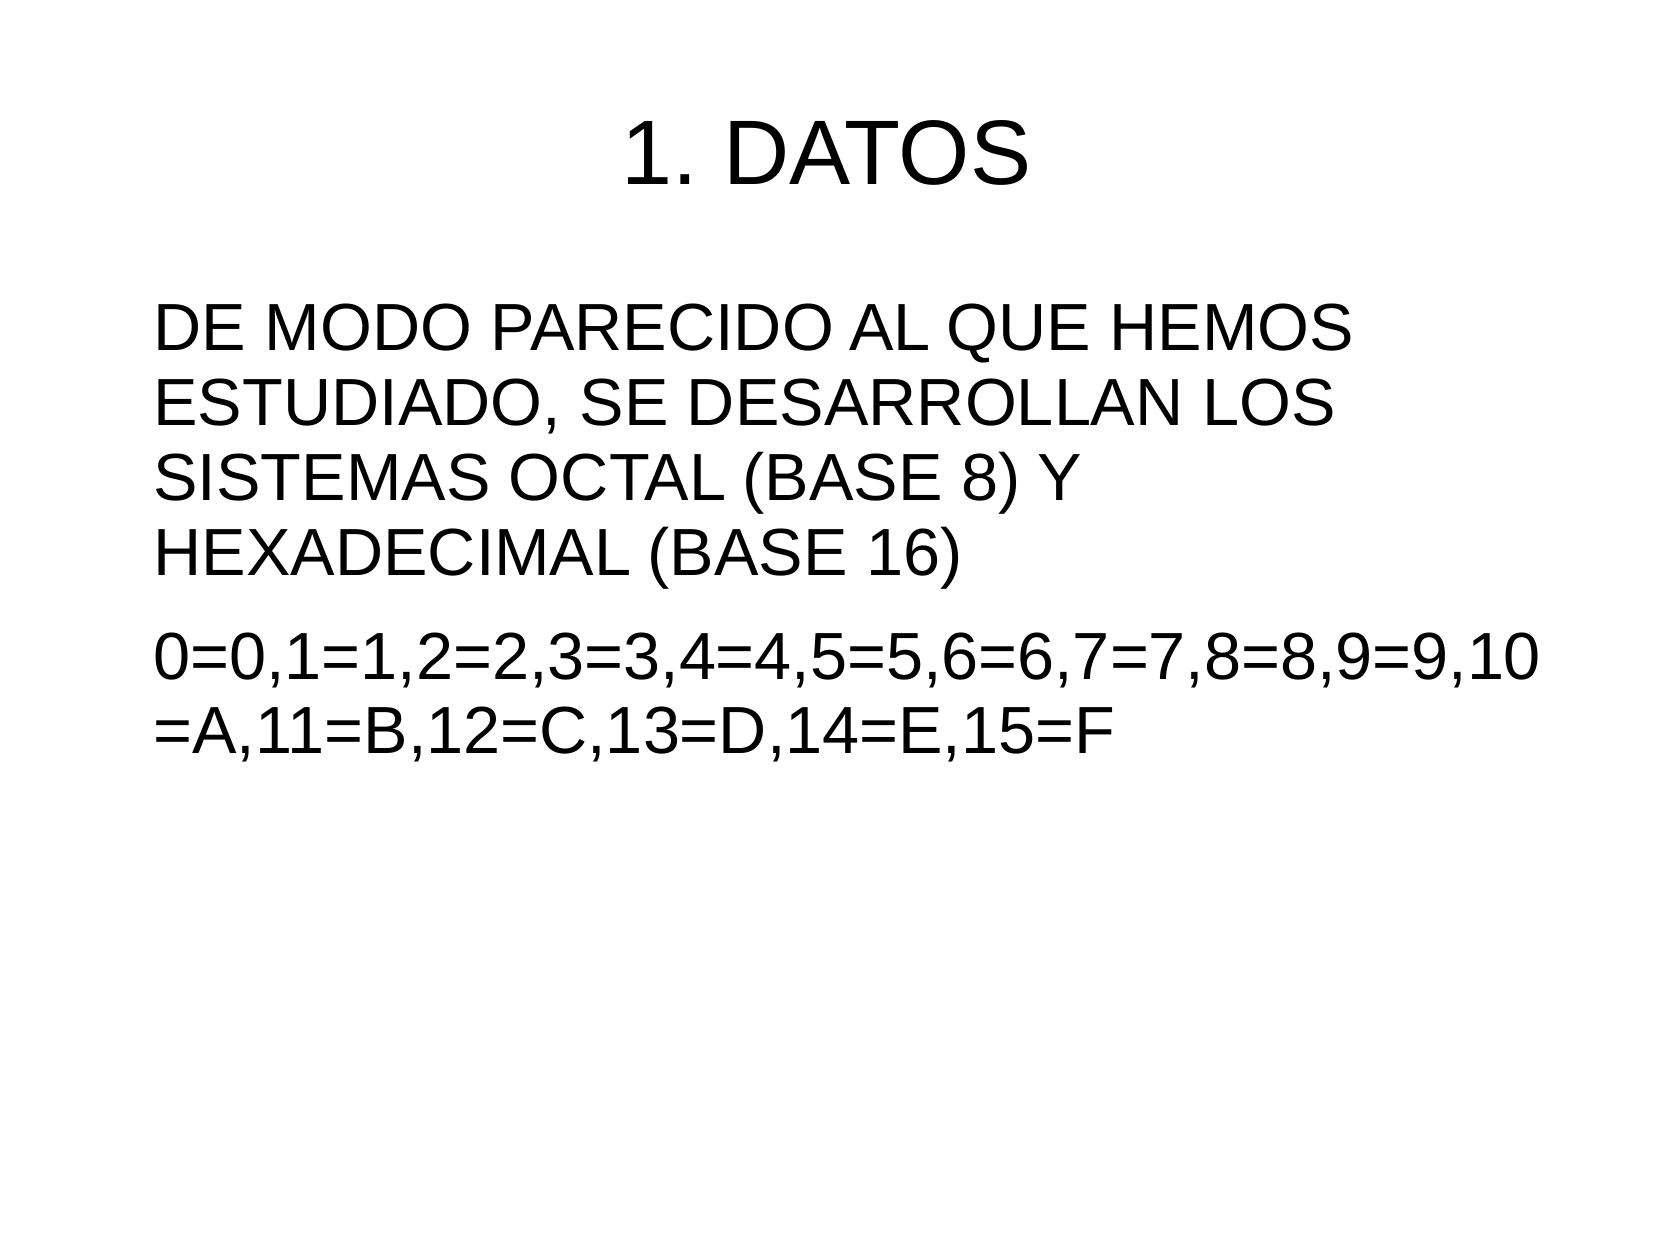

# 1. DATOS
DE MODO PARECIDO AL QUE HEMOS ESTUDIADO, SE DESARROLLAN LOS SISTEMAS OCTAL (BASE 8) Y HEXADECIMAL (BASE 16)
0=0,1=1,2=2,3=3,4=4,5=5,6=6,7=7,8=8,9=9,10=A,11=B,12=C,13=D,14=E,15=F